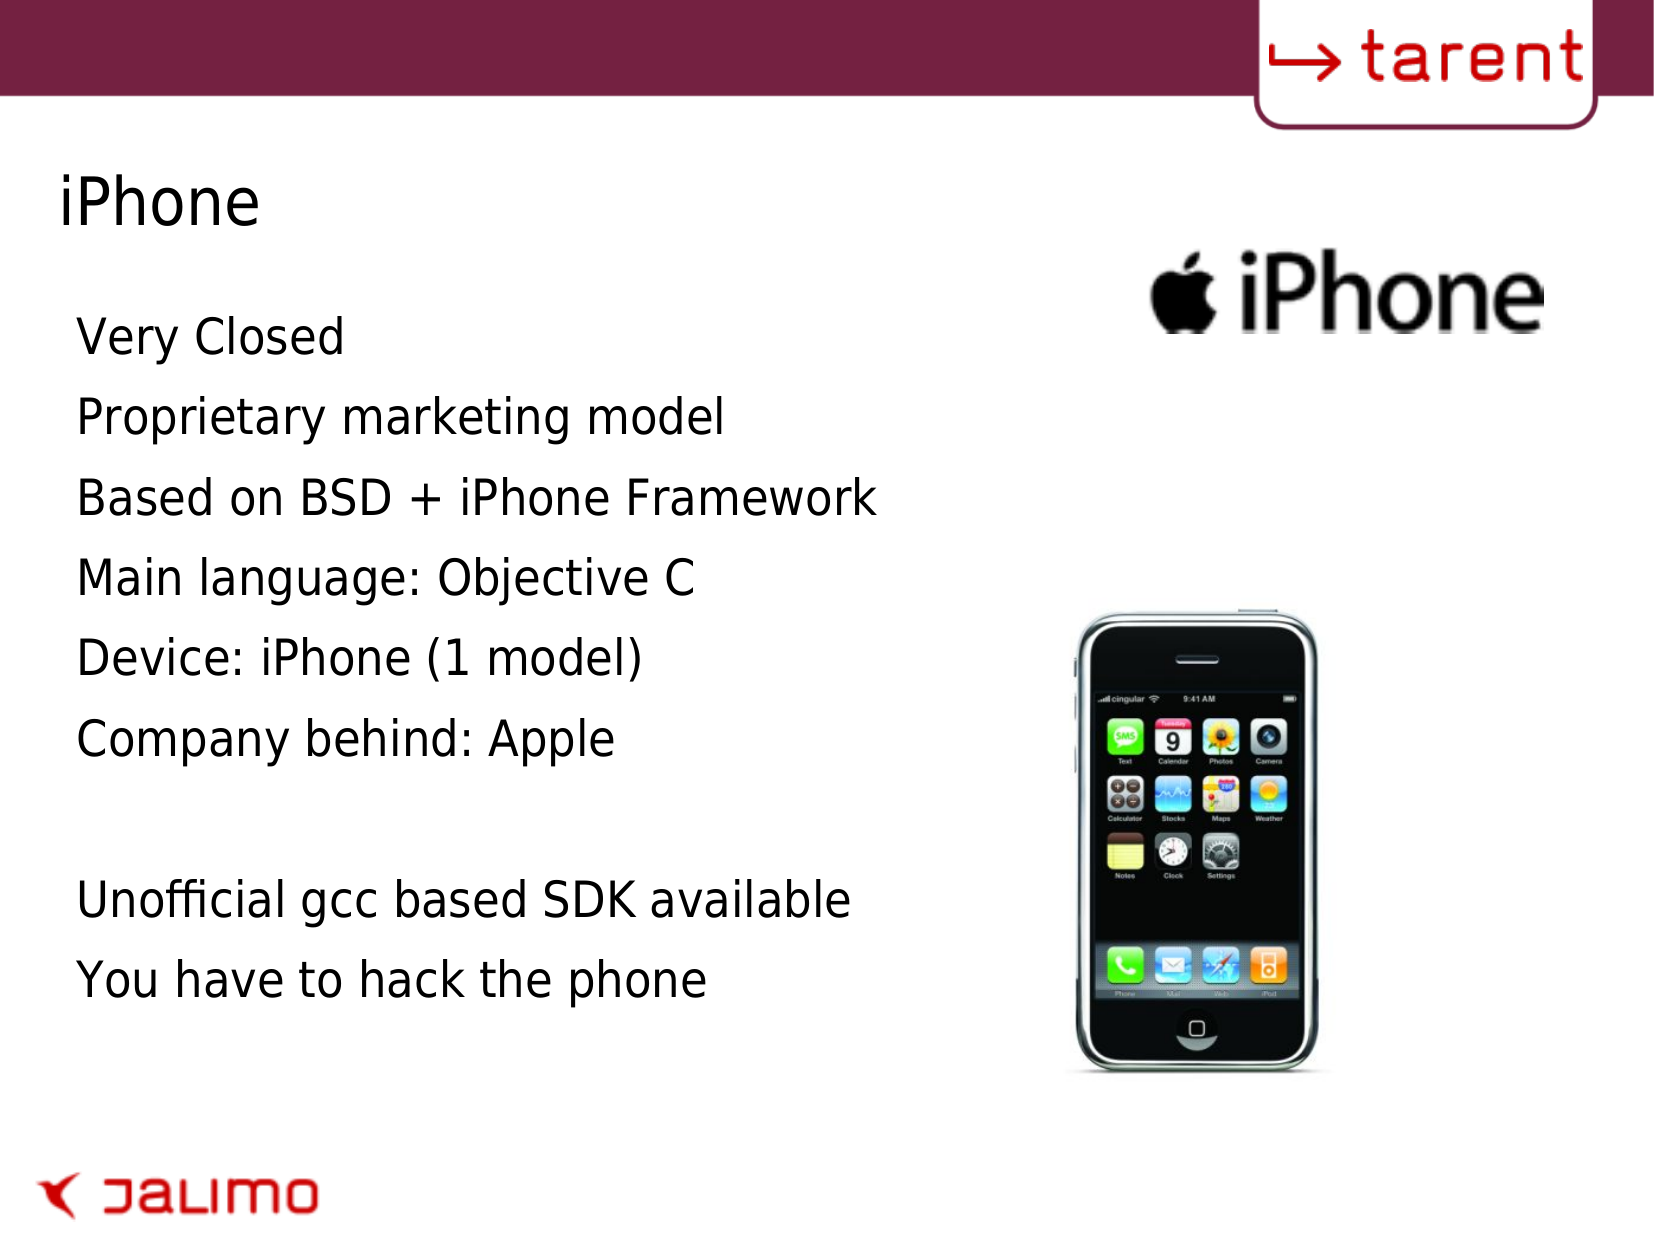

# iPhone
Very Closed
Proprietary marketing model
Based on BSD + iPhone Framework
Main language: Objective C
Device: iPhone (1 model)
Company behind: Apple
Unofficial gcc based SDK available
You have to hack the phone